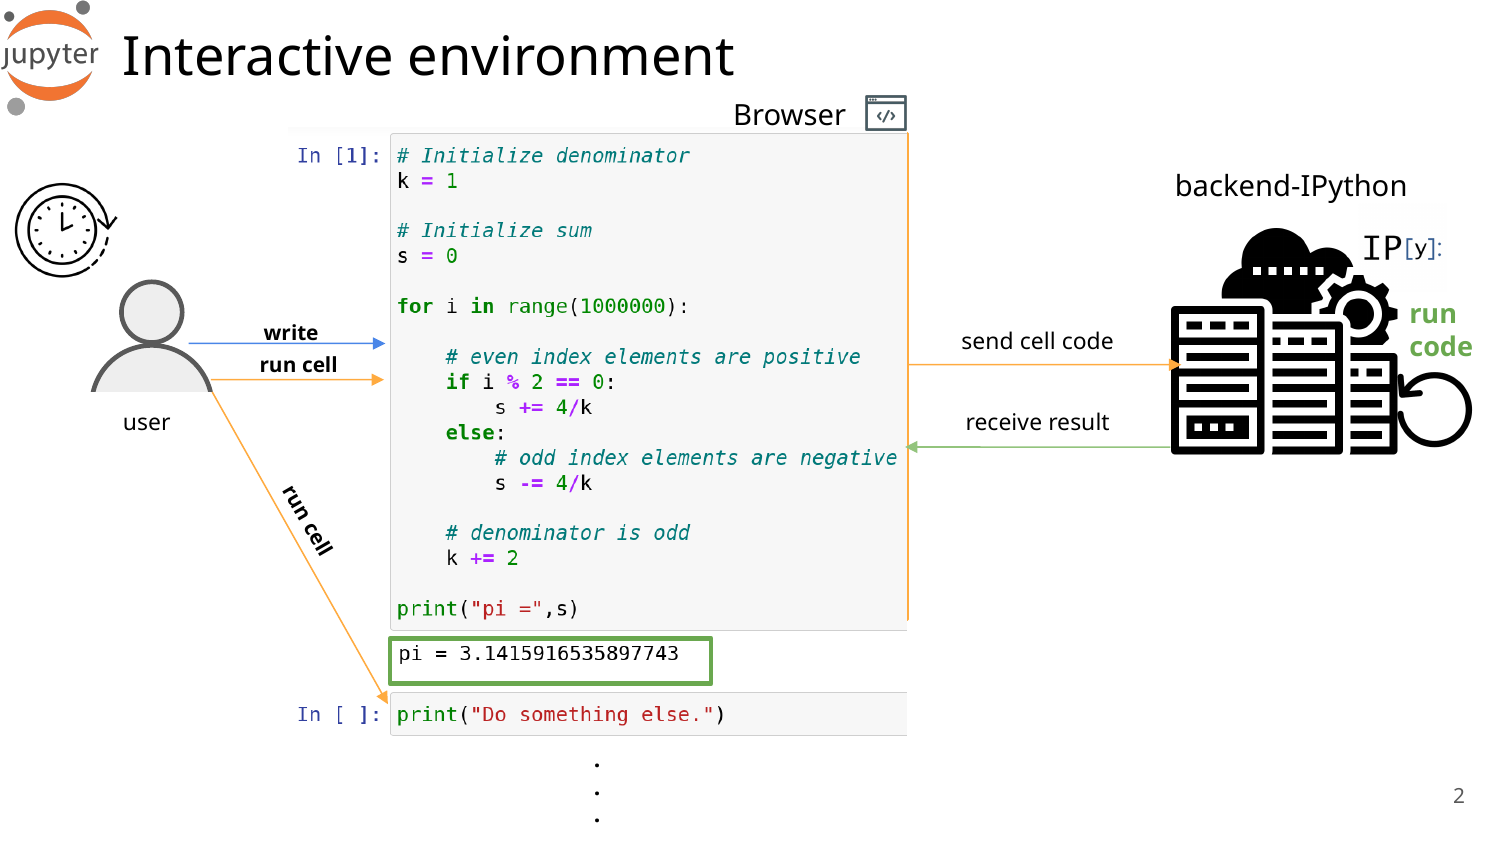

# Interactive environment
Browser
*
backend-IPython
run code
write
send cell code
run cell
user
receive result
run cell
.
.
.